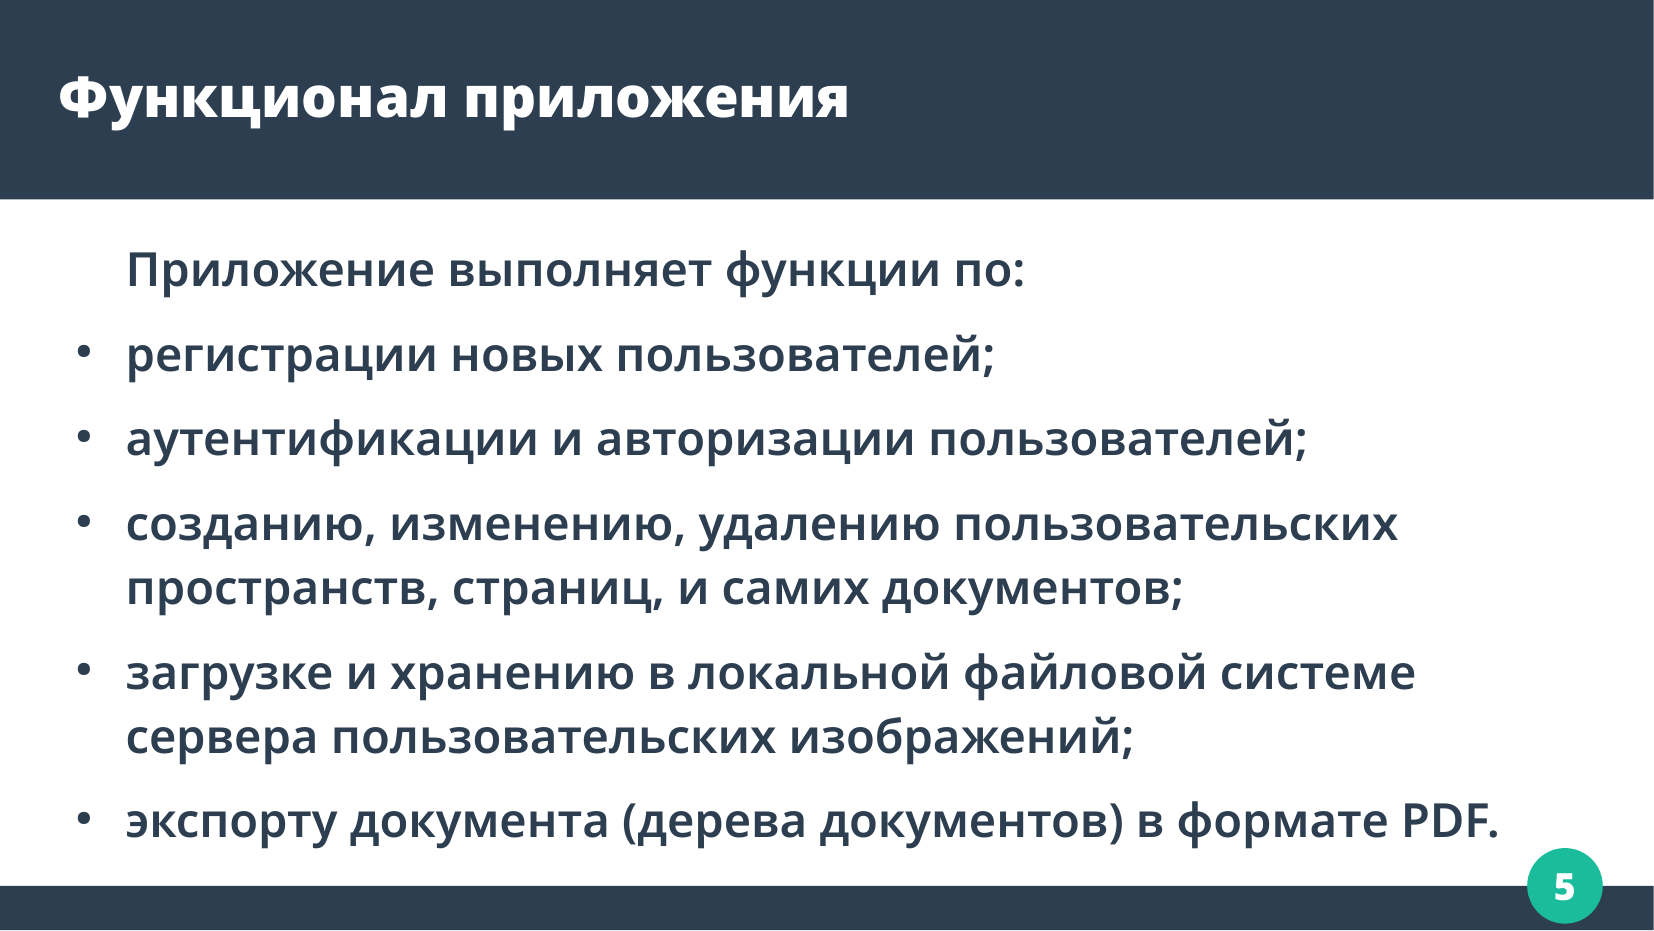

# Функционал приложения
Приложение выполняет функции по:
регистрации новых пользователей;
аутентификации и авторизации пользователей;
созданию, изменению, удалению пользовательских пространств, страниц, и самих документов;
загрузке и хранению в локальной файловой системе сервера пользовательских изображений;
экспорту документа (дерева документов) в формате PDF.